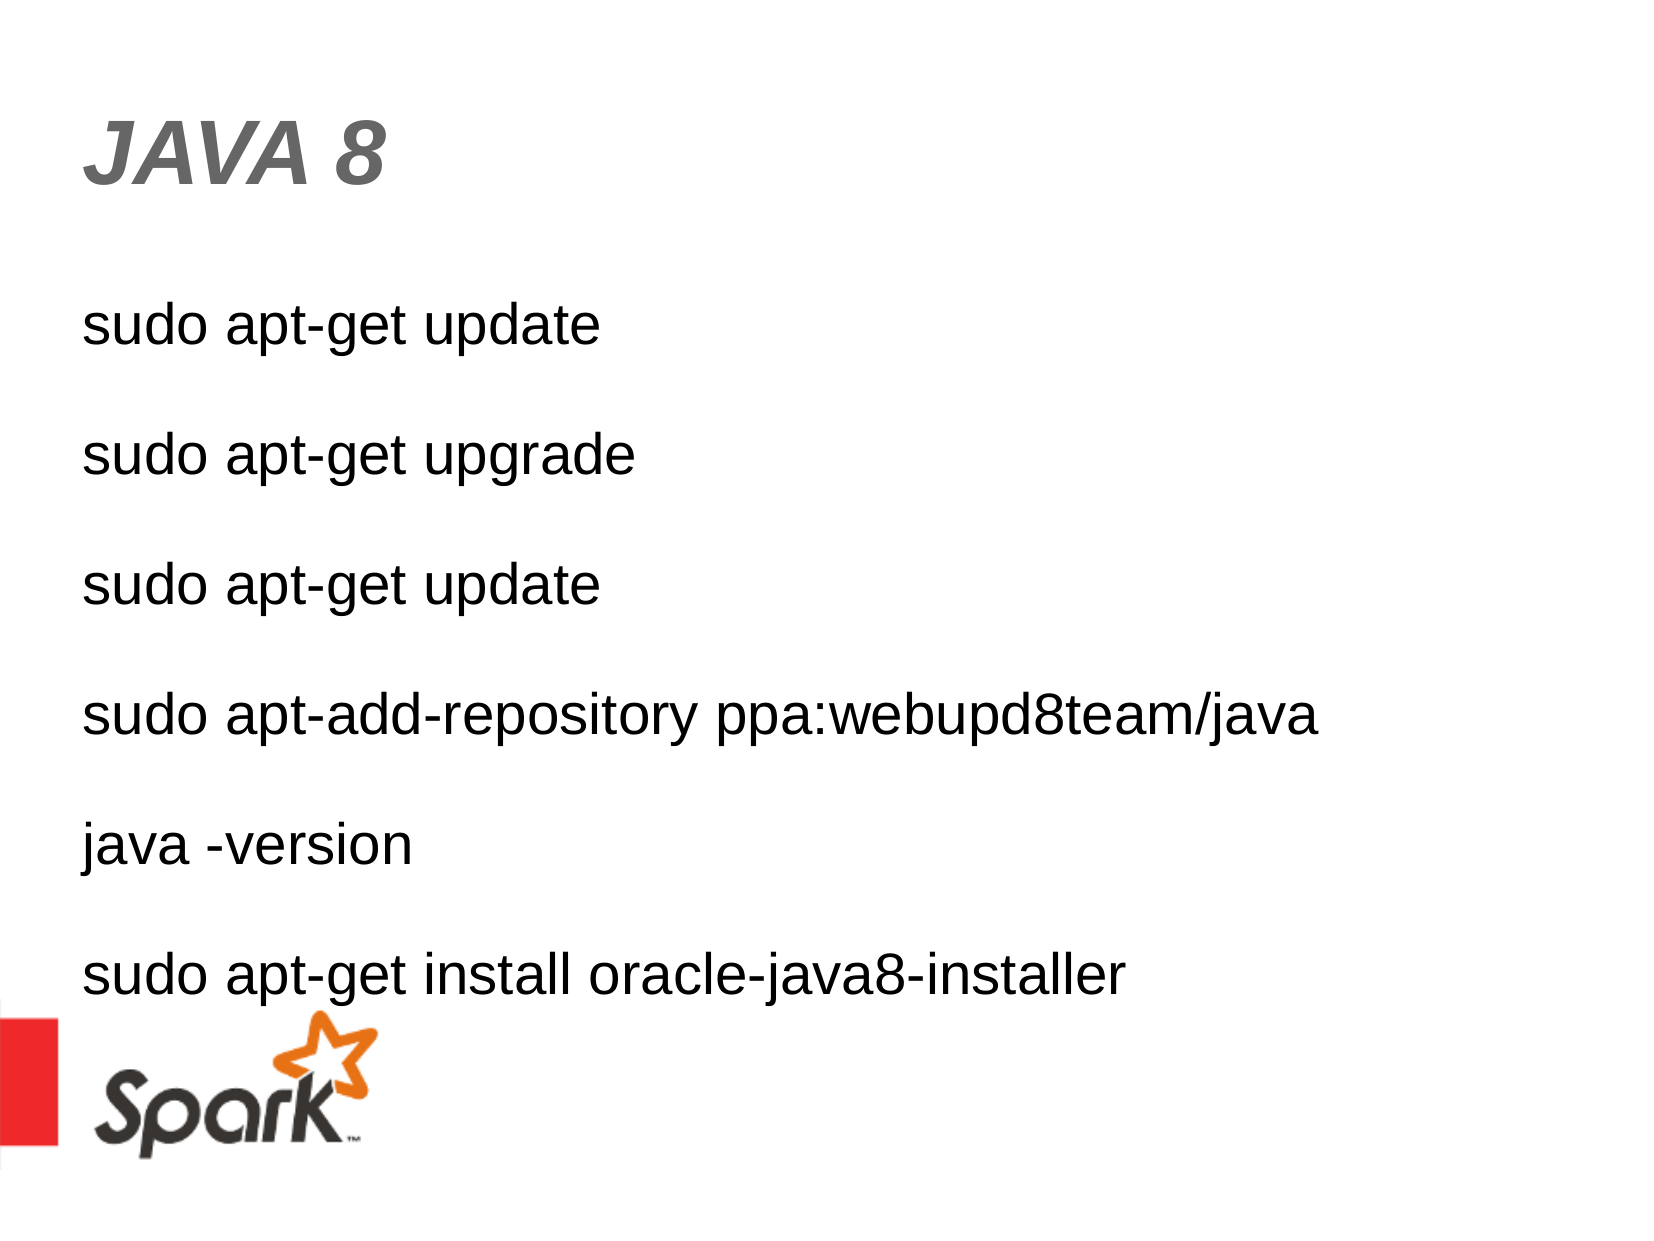

# JAVA 8
sudo apt-get update
sudo apt-get upgrade
sudo apt-get update
sudo apt-add-repository ppa:webupd8team/java
java -version
sudo apt-get install oracle-java8-installer